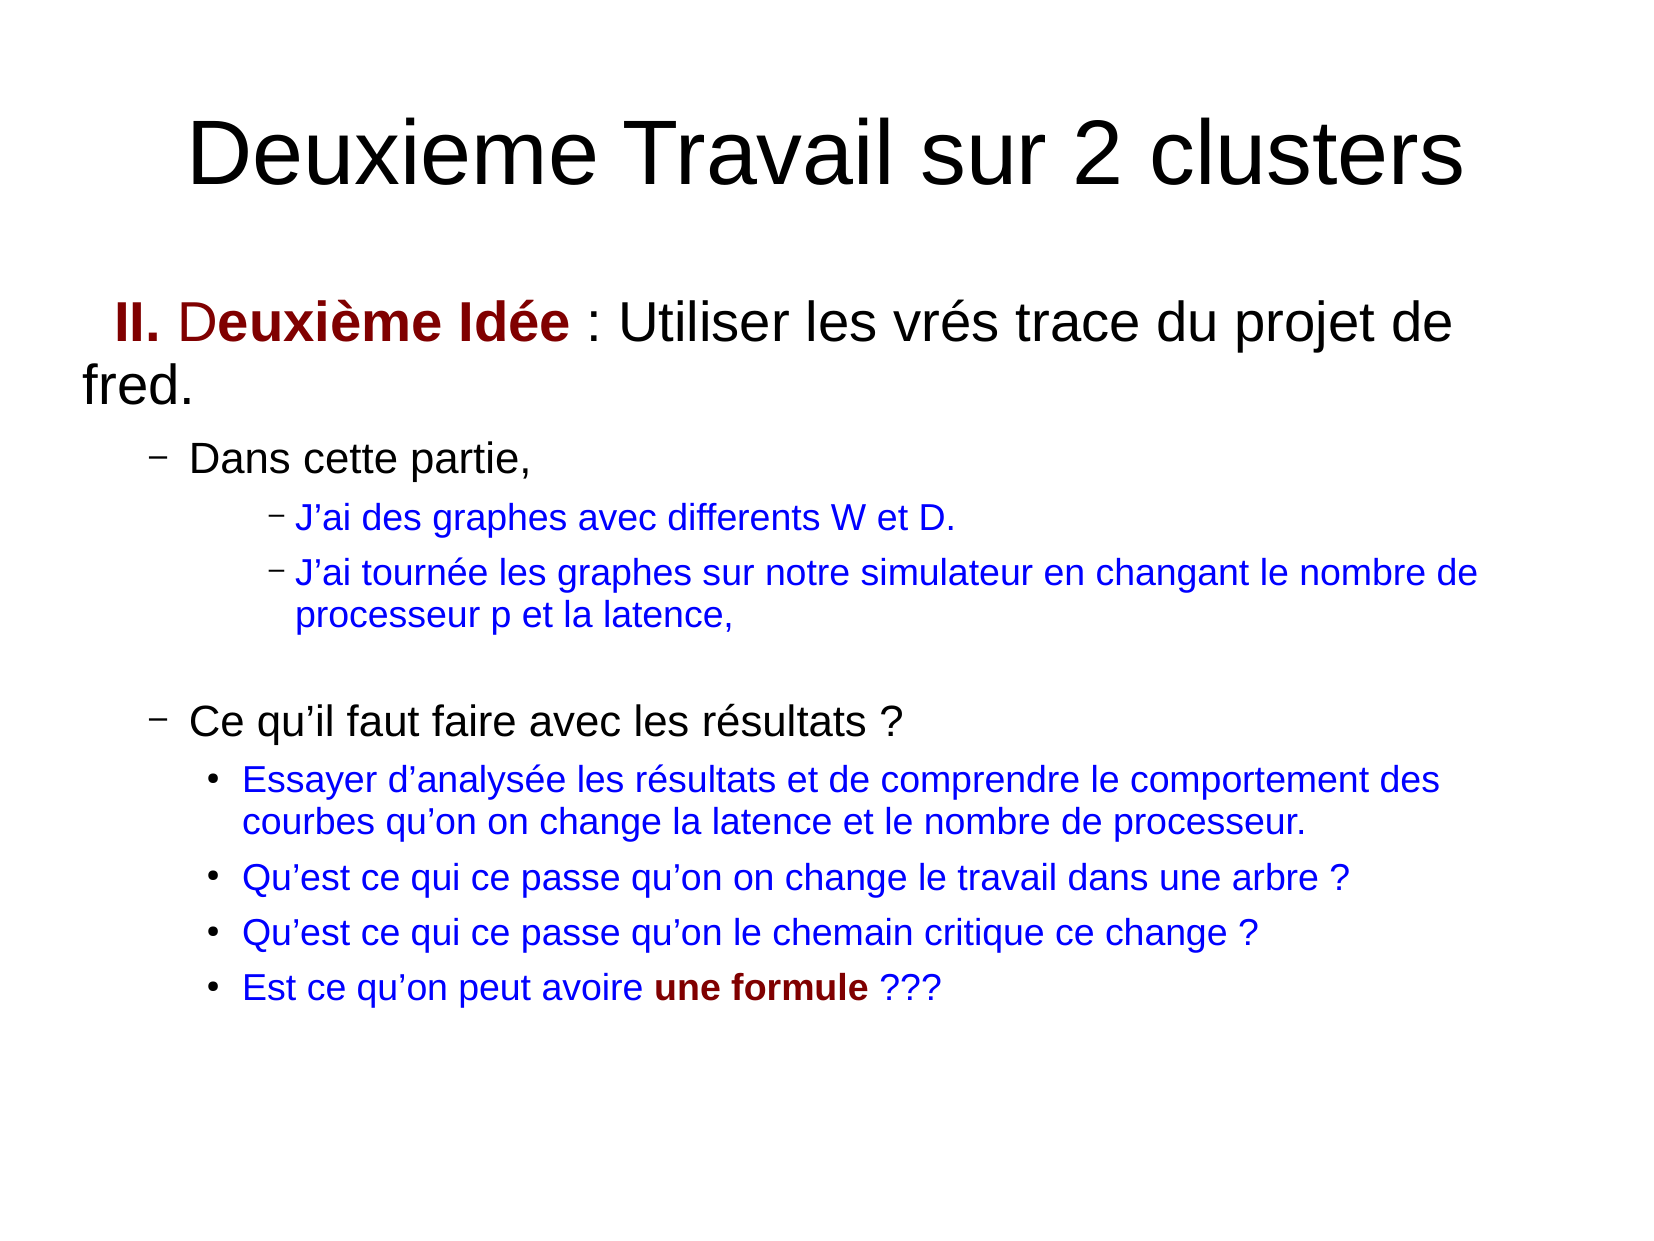

Deuxieme Travail sur 2 clusters
# II. Deuxième Idée : Utiliser les vrés trace du projet de fred.
Dans cette partie,
J’ai des graphes avec differents W et D.
J’ai tournée les graphes sur notre simulateur en changant le nombre de processeur p et la latence,
Ce qu’il faut faire avec les résultats ?
Essayer d’analysée les résultats et de comprendre le comportement des courbes qu’on on change la latence et le nombre de processeur.
Qu’est ce qui ce passe qu’on on change le travail dans une arbre ?
Qu’est ce qui ce passe qu’on le chemain critique ce change ?
Est ce qu’on peut avoire une formule ???